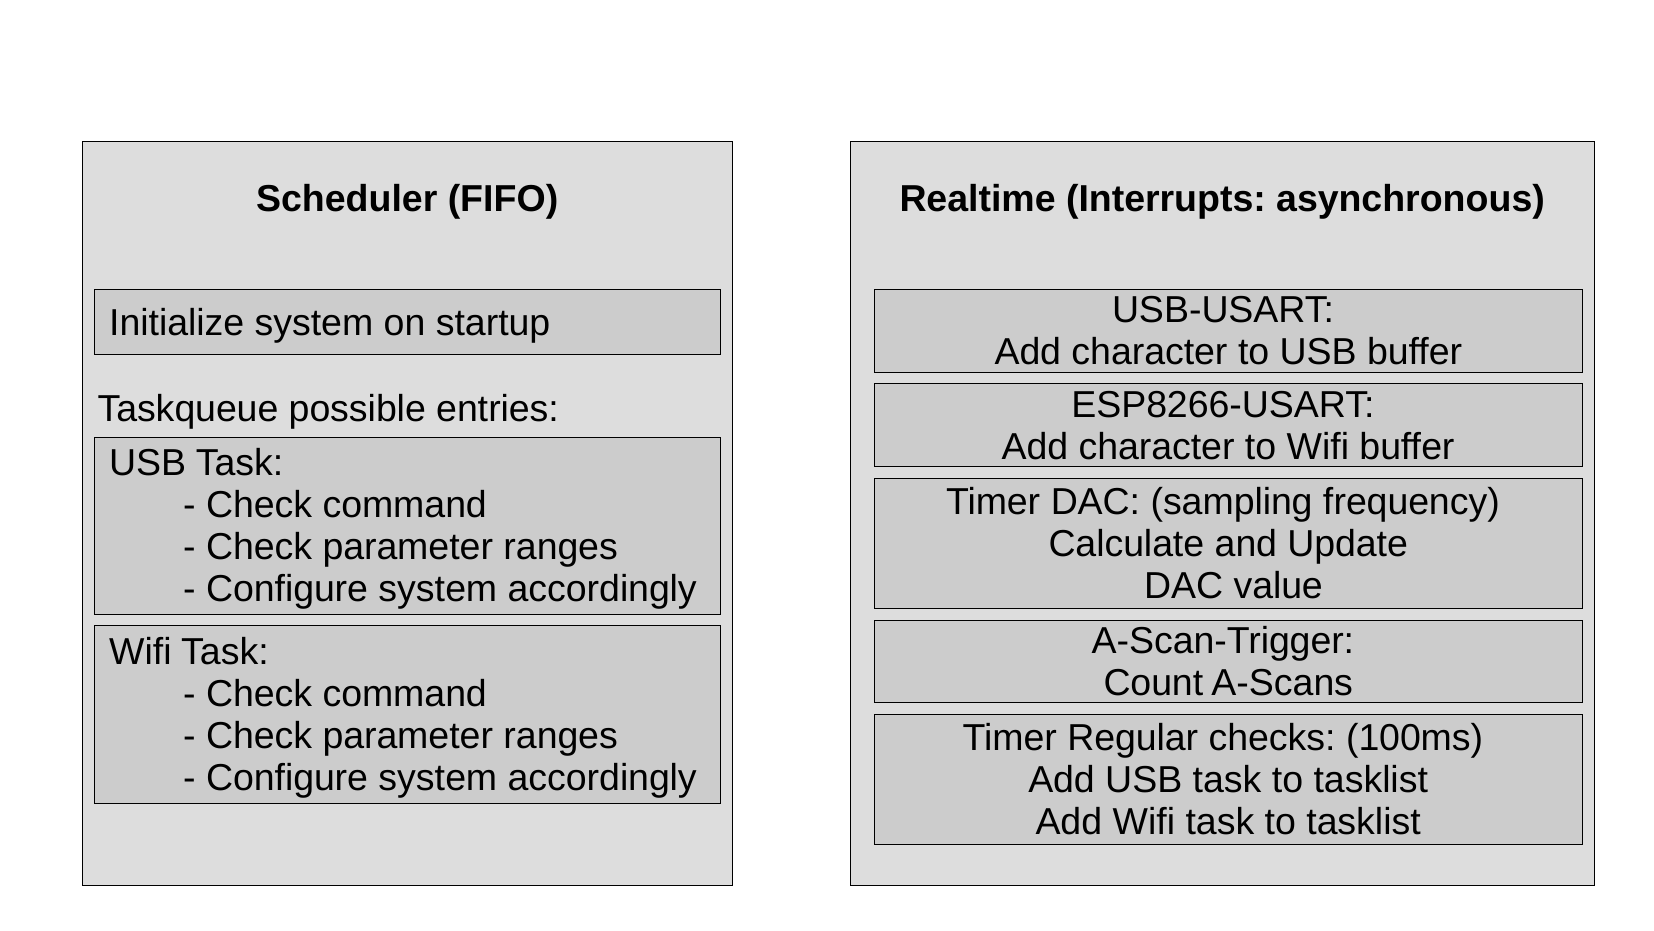

Realtime (Interrupts: asynchronous)
Scheduler (FIFO)
Taskqueue possible entries:
Initialize system on startup
USB-USART:
Add character to USB buffer
ESP8266-USART:
Add character to Wifi buffer
USB Task:
	- Check command
	- Check parameter ranges
	- Configure system accordingly
Timer DAC: (sampling frequency)
Calculate and Update
 DAC value
A-Scan-Trigger:
Count A-Scans
Wifi Task:
	- Check command
	- Check parameter ranges
	- Configure system accordingly
Timer Regular checks: (100ms)
Add USB task to tasklist
Add Wifi task to tasklist